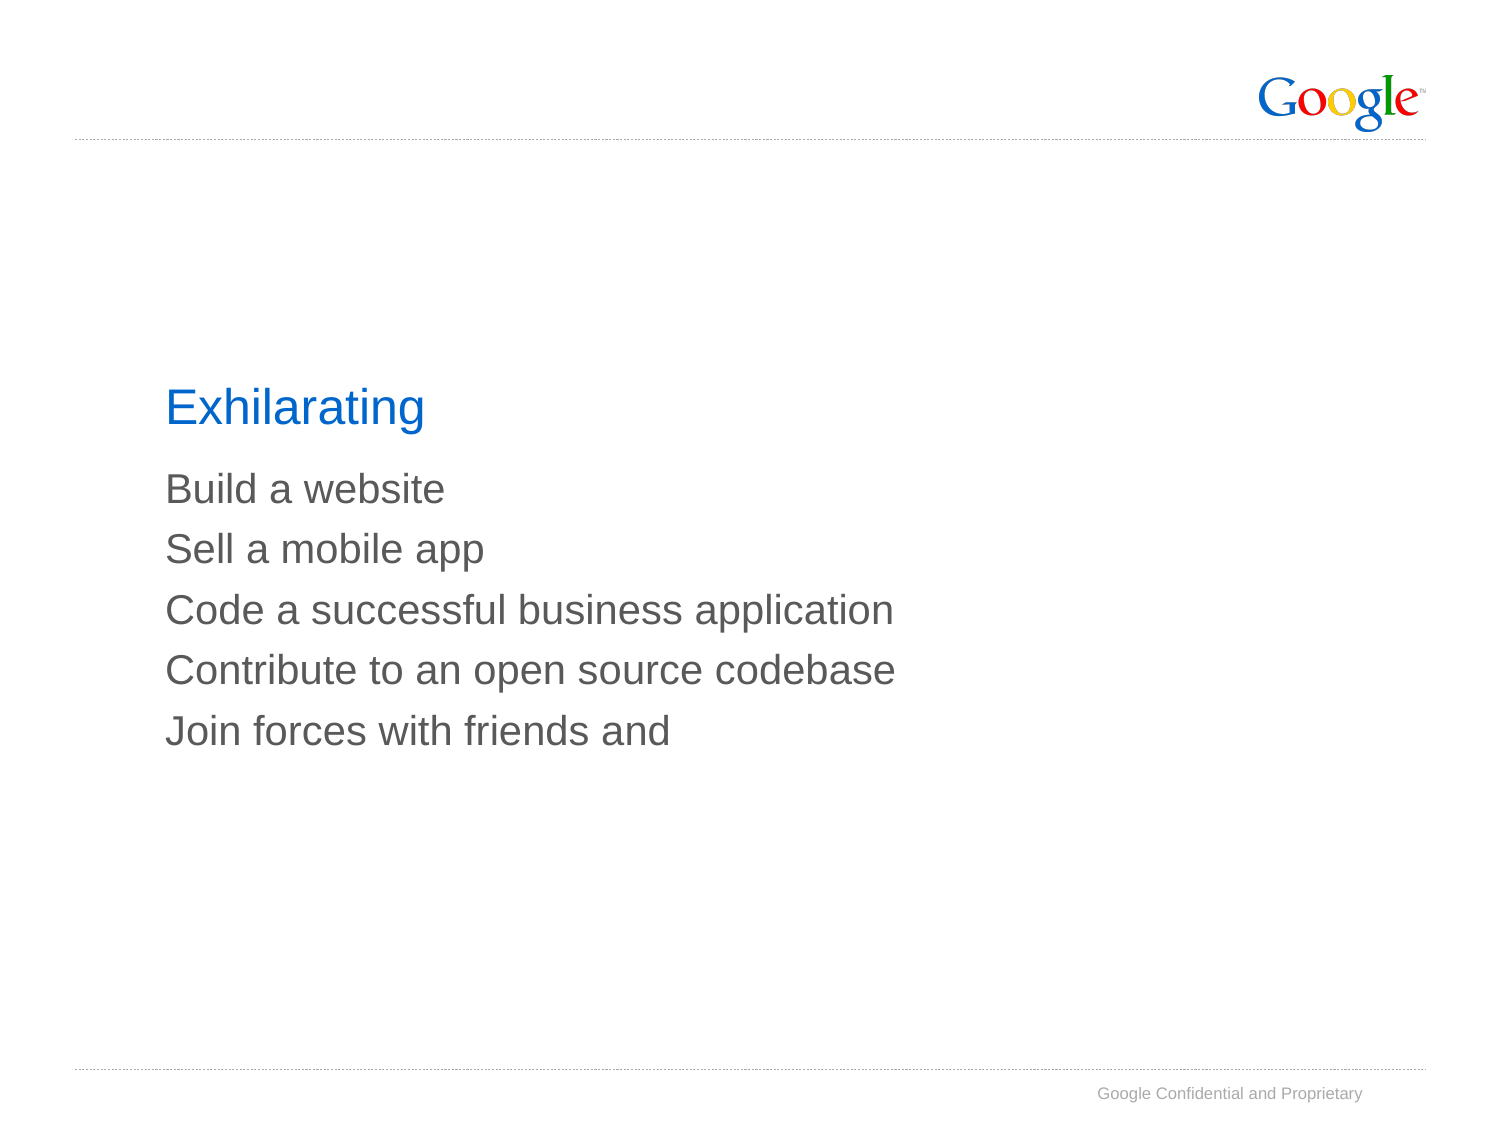

# Exhilarating
Build a website
Sell a mobile app
Code a successful business application
Contribute to an open source codebase
Join forces with friends and